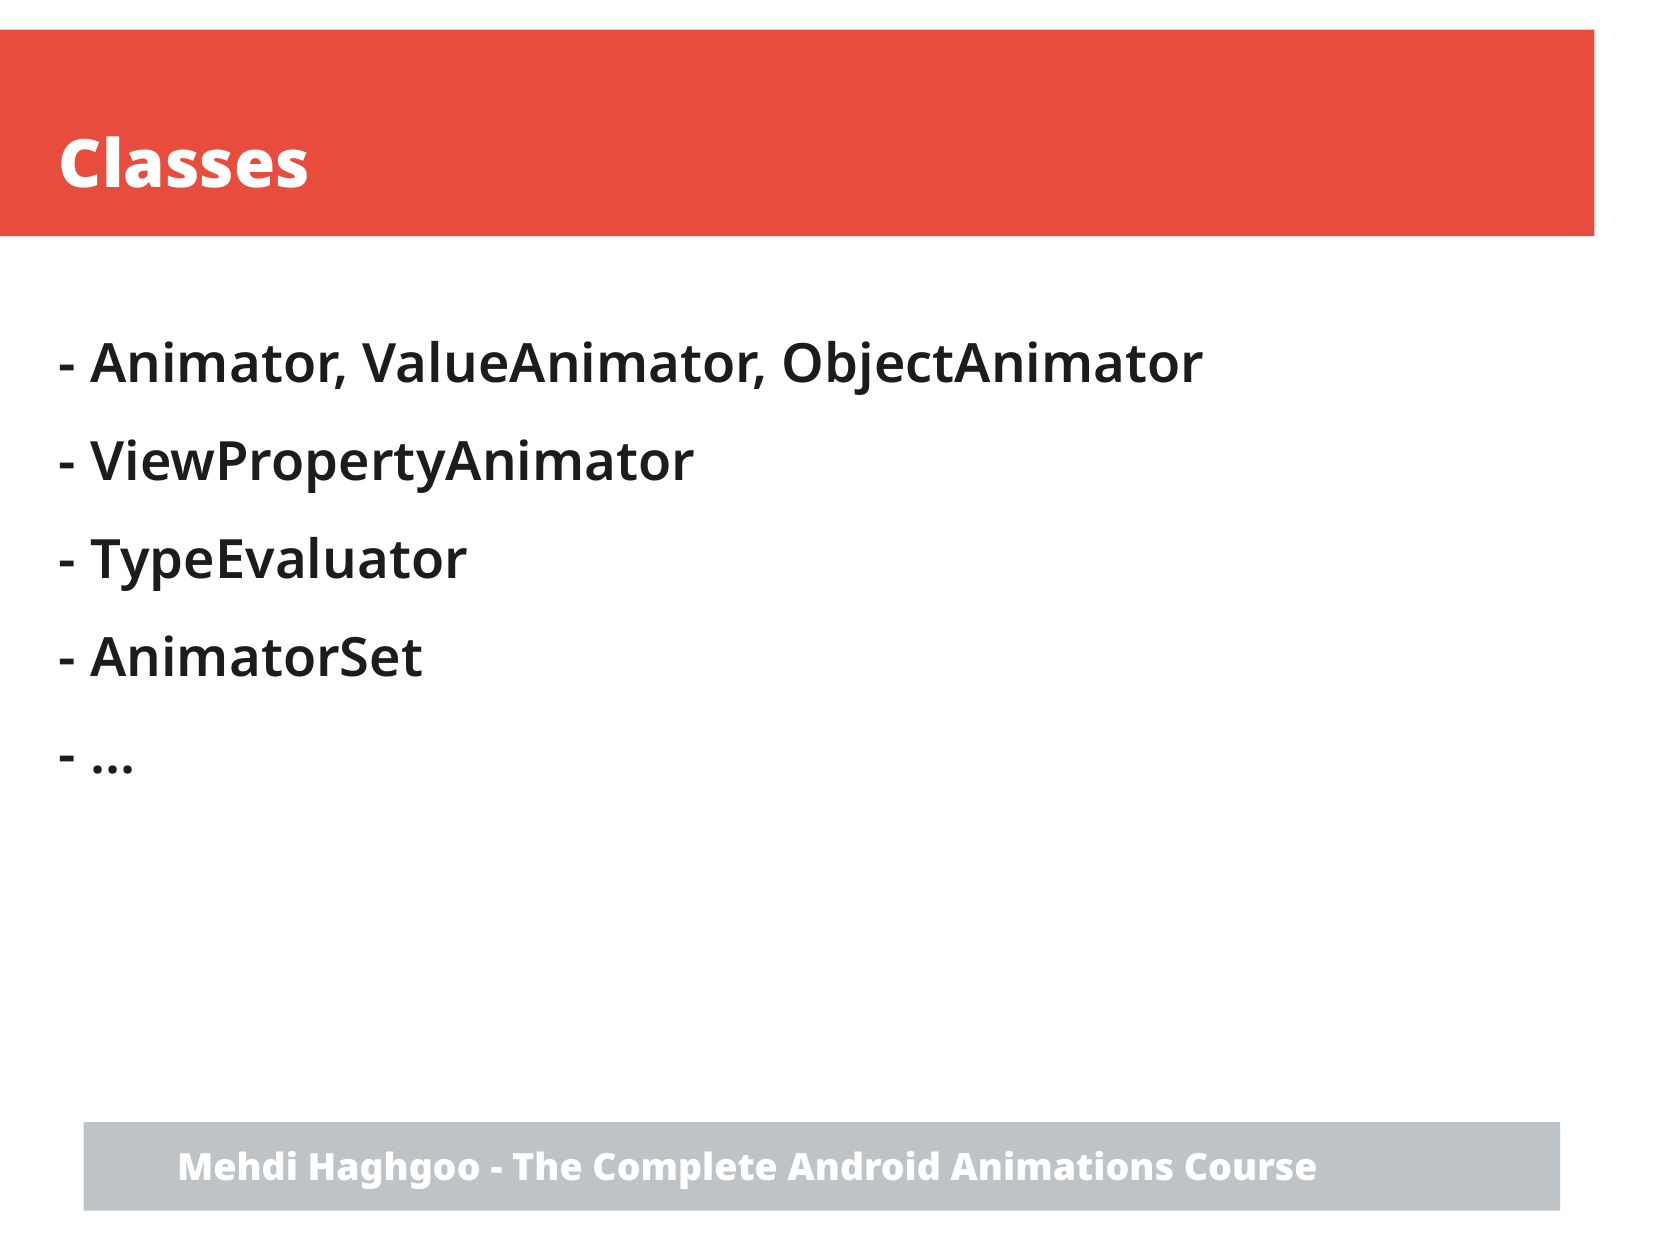

# Classes
- Animator, ValueAnimator, ObjectAnimator
- ViewPropertyAnimator
- TypeEvaluator
- AnimatorSet
- ...
Mehdi Haghgoo - The Complete Android Animations Course